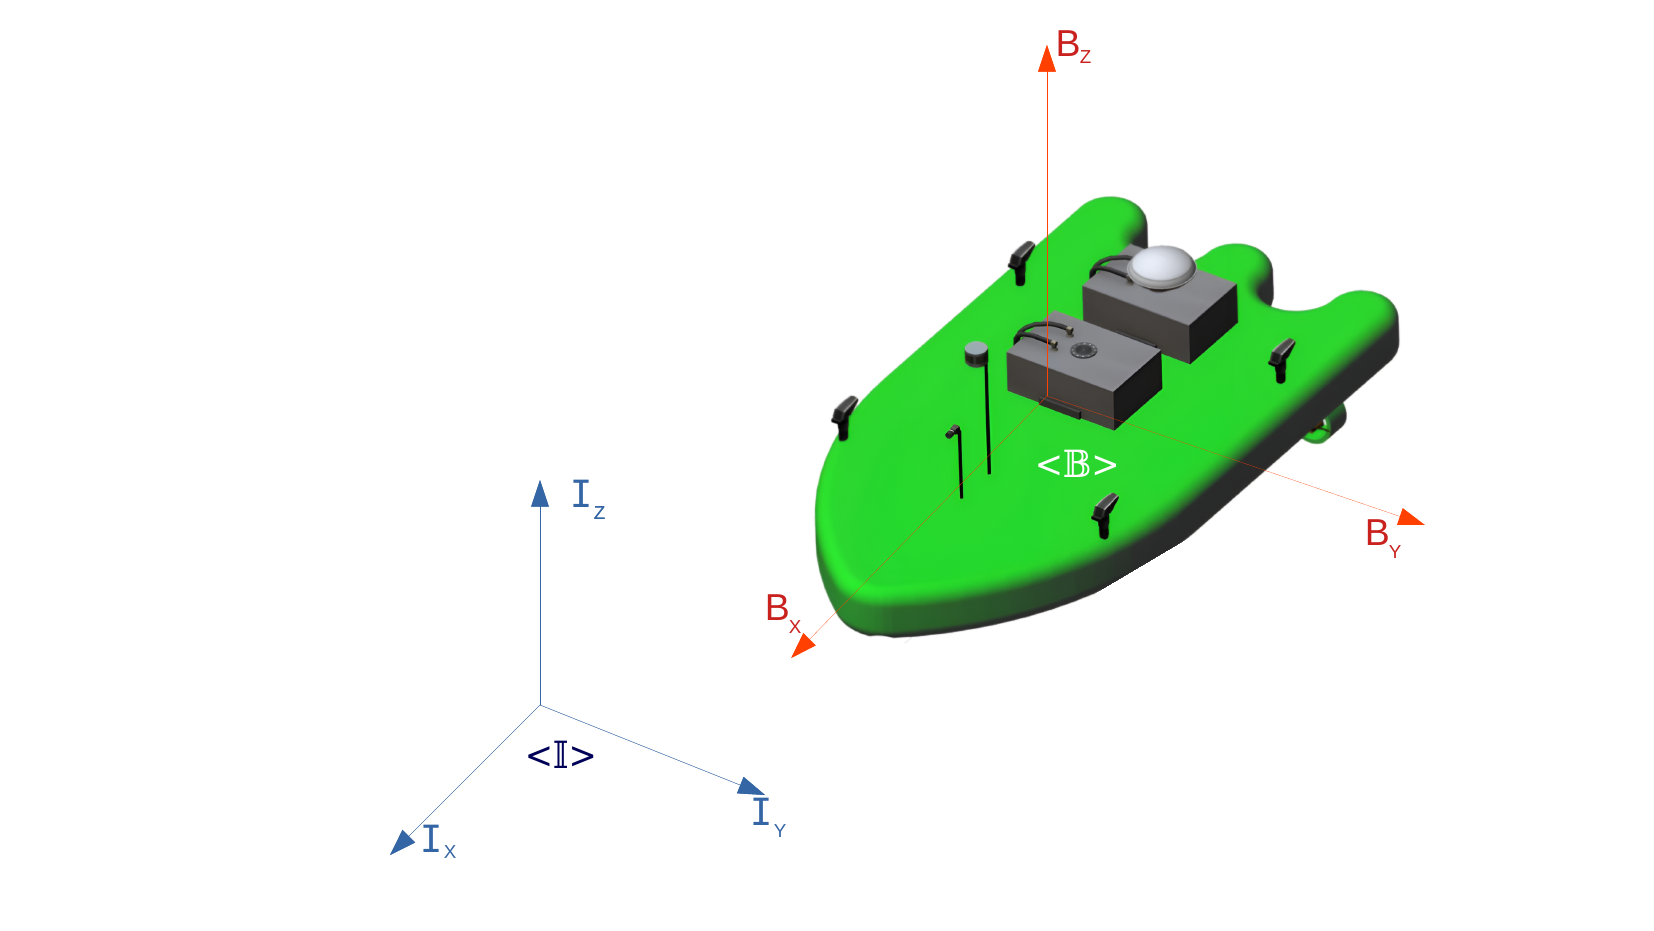

B
Z
<𝔹>
I
Z
Z
B
Y
B
X
<𝕀>
I
I
Y
X